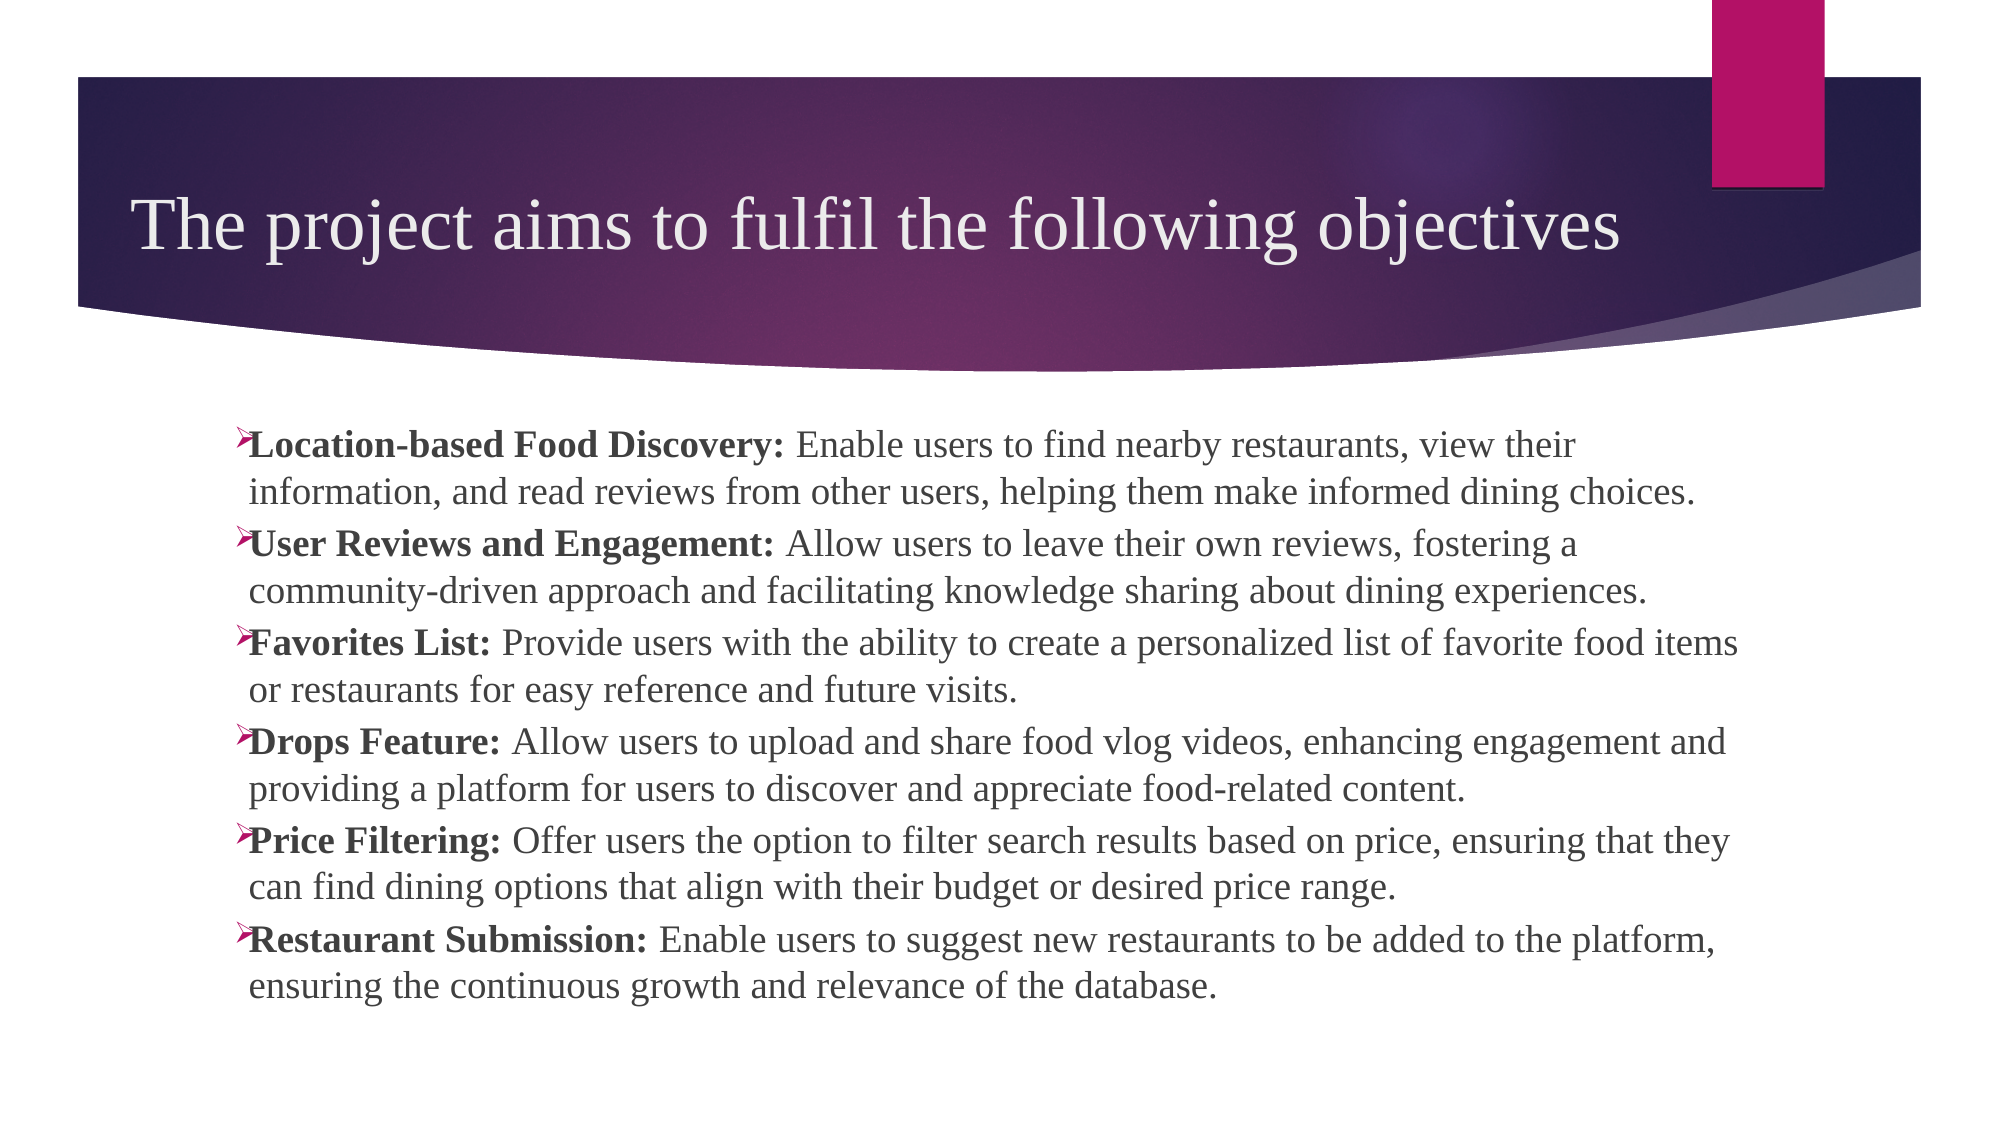

# The project aims to fulfil the following objectives
Location-based Food Discovery: Enable users to find nearby restaurants, view their information, and read reviews from other users, helping them make informed dining choices.
User Reviews and Engagement: Allow users to leave their own reviews, fostering a community-driven approach and facilitating knowledge sharing about dining experiences.
Favorites List: Provide users with the ability to create a personalized list of favorite food items or restaurants for easy reference and future visits.
Drops Feature: Allow users to upload and share food vlog videos, enhancing engagement and providing a platform for users to discover and appreciate food-related content.
Price Filtering: Offer users the option to filter search results based on price, ensuring that they can find dining options that align with their budget or desired price range.
Restaurant Submission: Enable users to suggest new restaurants to be added to the platform, ensuring the continuous growth and relevance of the database.